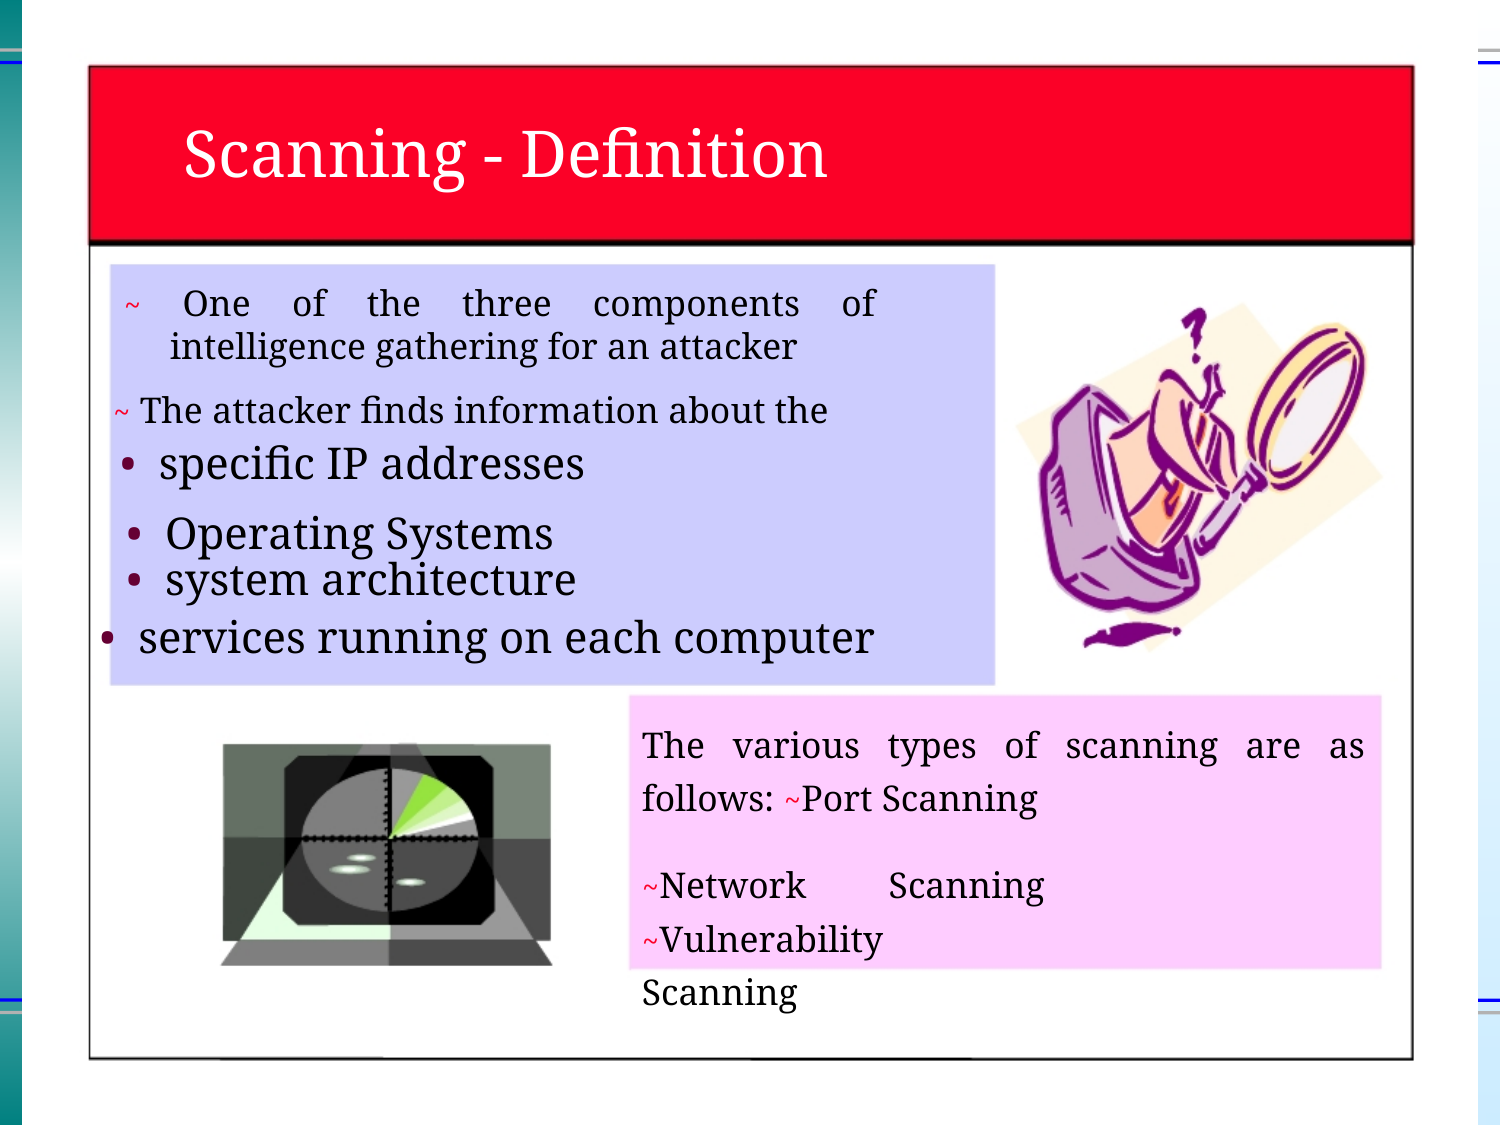

Scanning - Definition
~ One of the three components of intelligence gathering for an attacker
~ The attacker finds information about the
• specific IP addresses
• Operating Systems
• system architecture
• services running on each computer
The various types of scanning are as follows: ~Port Scanning
~Network Scanning ~Vulnerability Scanning